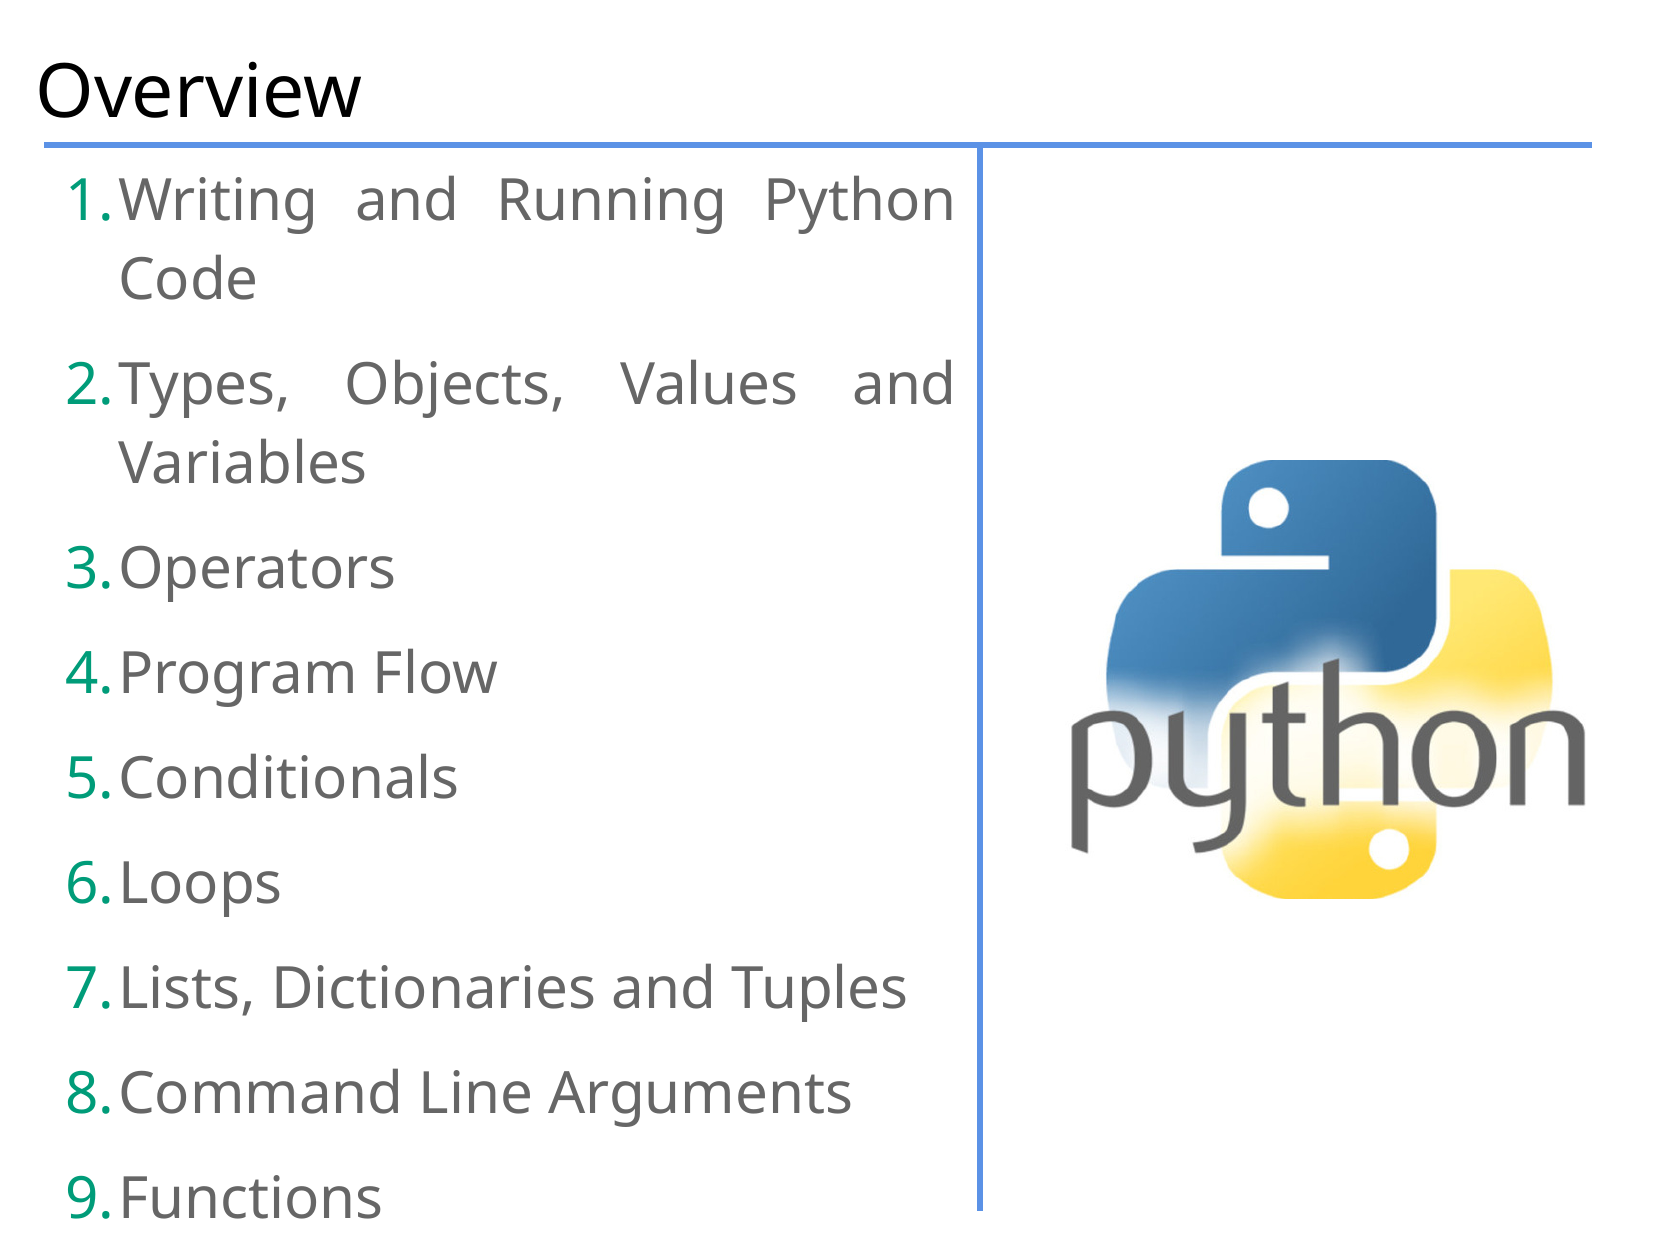

# Overview
Writing and Running Python Code
Types, Objects, Values and Variables
Operators
Program Flow
Conditionals
Loops
Lists, Dictionaries and Tuples
Command Line Arguments
Functions
File Operations
The Caesar Cipher
Basic Data Analysis (Optional!)